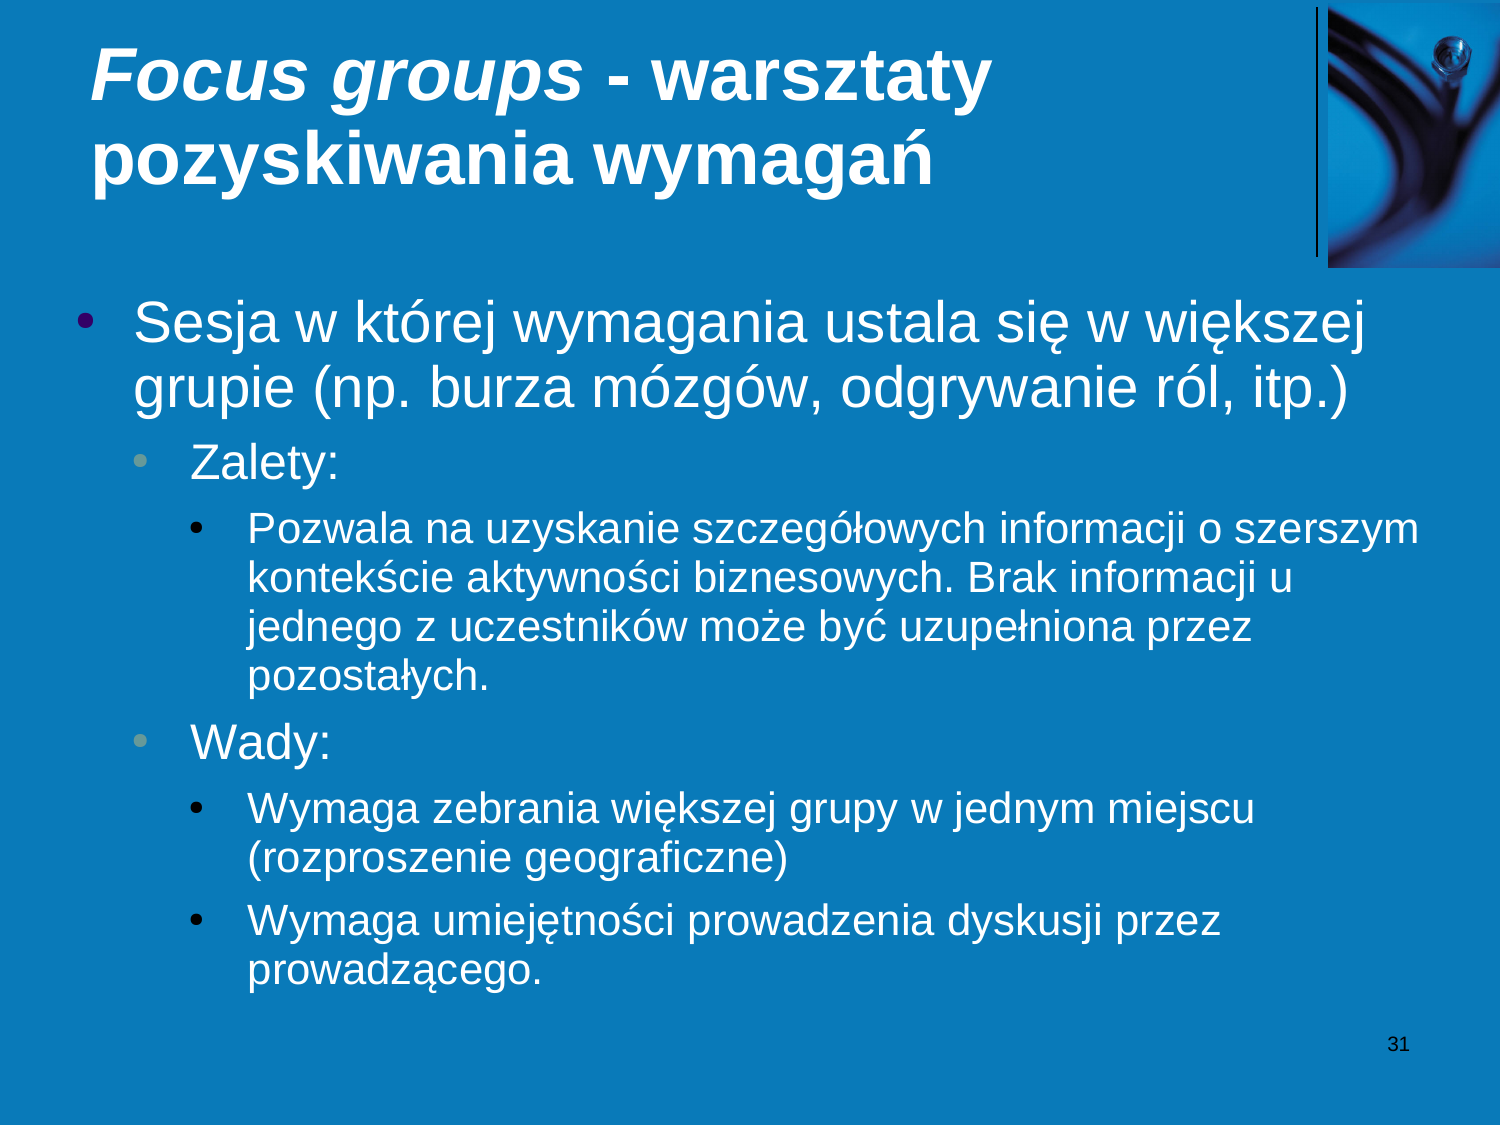

# Focus groups - warsztaty pozyskiwania wymagań
Sesja w której wymagania ustala się w większej grupie (np. burza mózgów, odgrywanie ról, itp.)
Zalety:
Pozwala na uzyskanie szczegółowych informacji o szerszym kontekście aktywności biznesowych. Brak informacji u jednego z uczestników może być uzupełniona przez pozostałych.
Wady:
Wymaga zebrania większej grupy w jednym miejscu (rozproszenie geograficzne)
Wymaga umiejętności prowadzenia dyskusji przez prowadzącego.
31